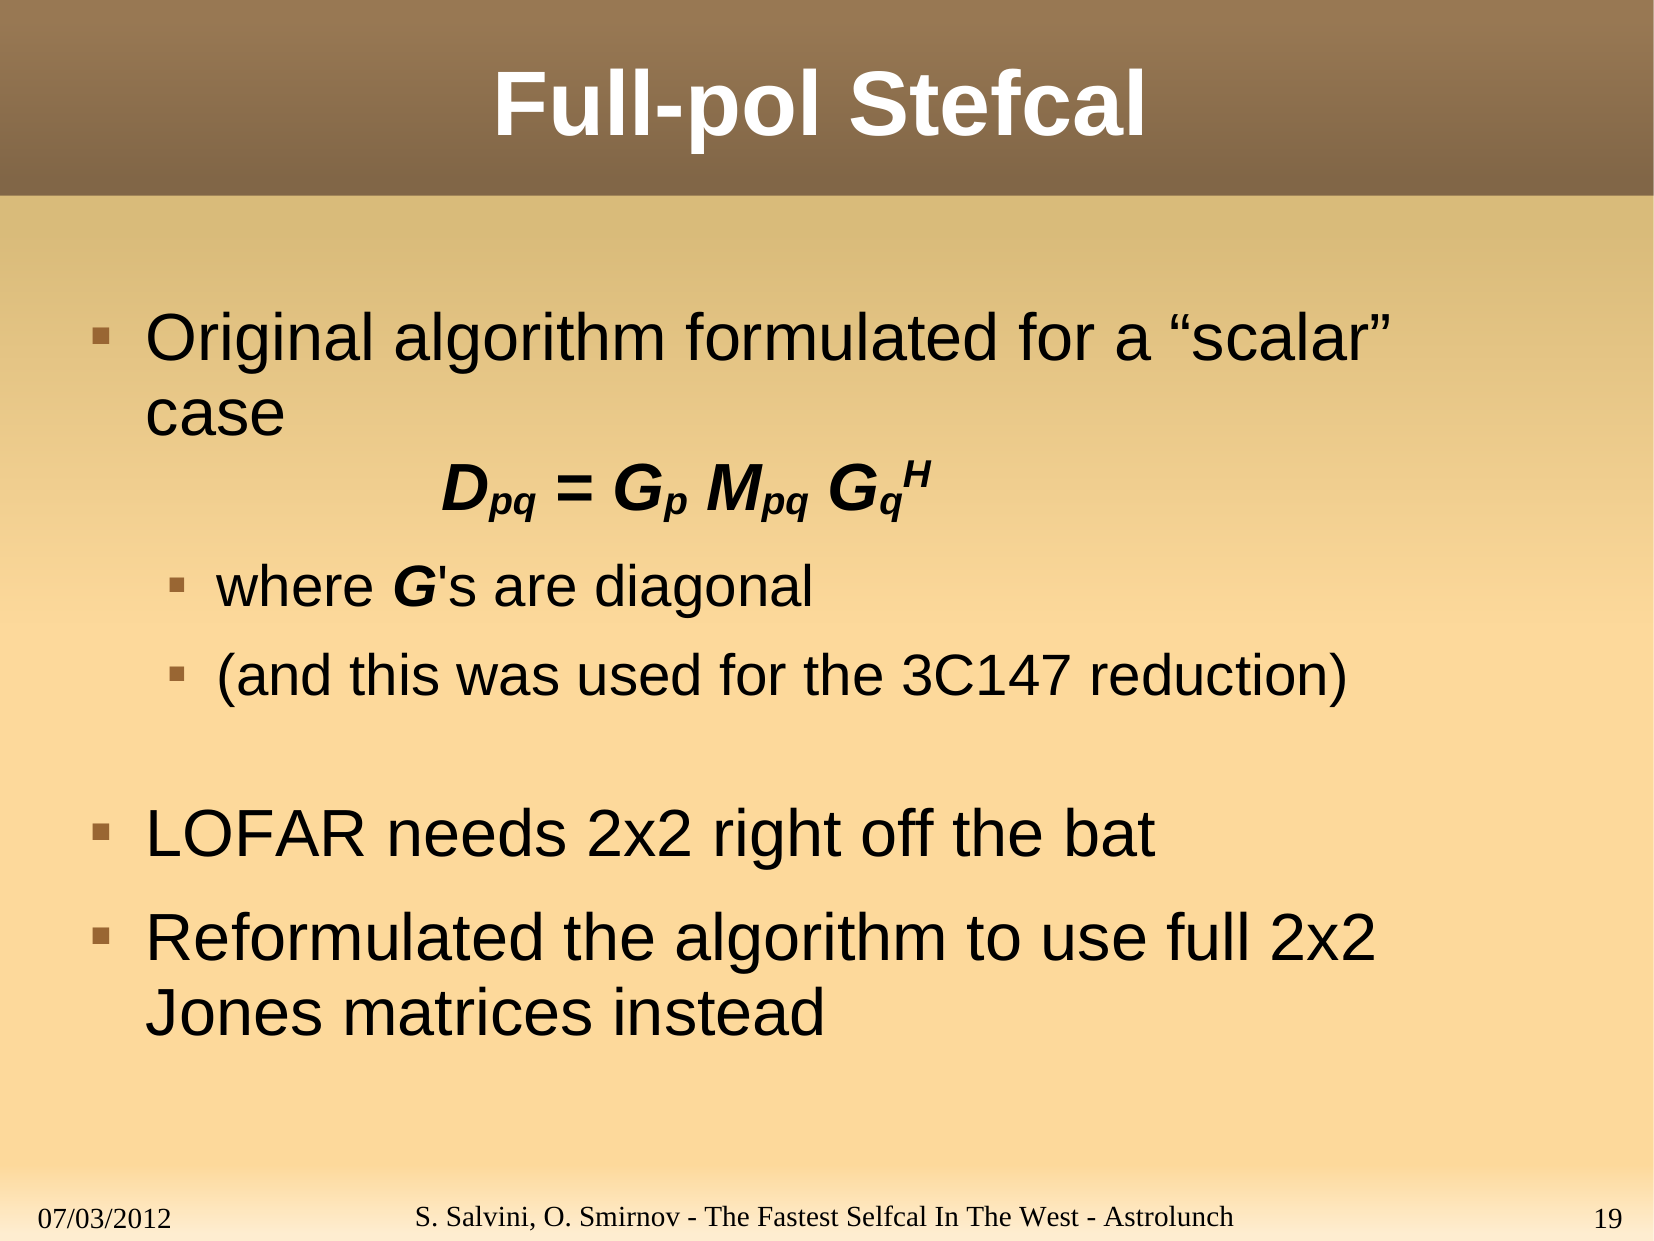

# Full-pol Stefcal
Original algorithm formulated for a “scalar” case
				Dpq = Gp Mpq GqH
where G's are diagonal
(and this was used for the 3C147 reduction)
LOFAR needs 2x2 right off the bat
Reformulated the algorithm to use full 2x2 Jones matrices instead
S. Salvini, O. Smirnov - The Fastest Selfcal In The West - Astrolunch
07/03/2012
19